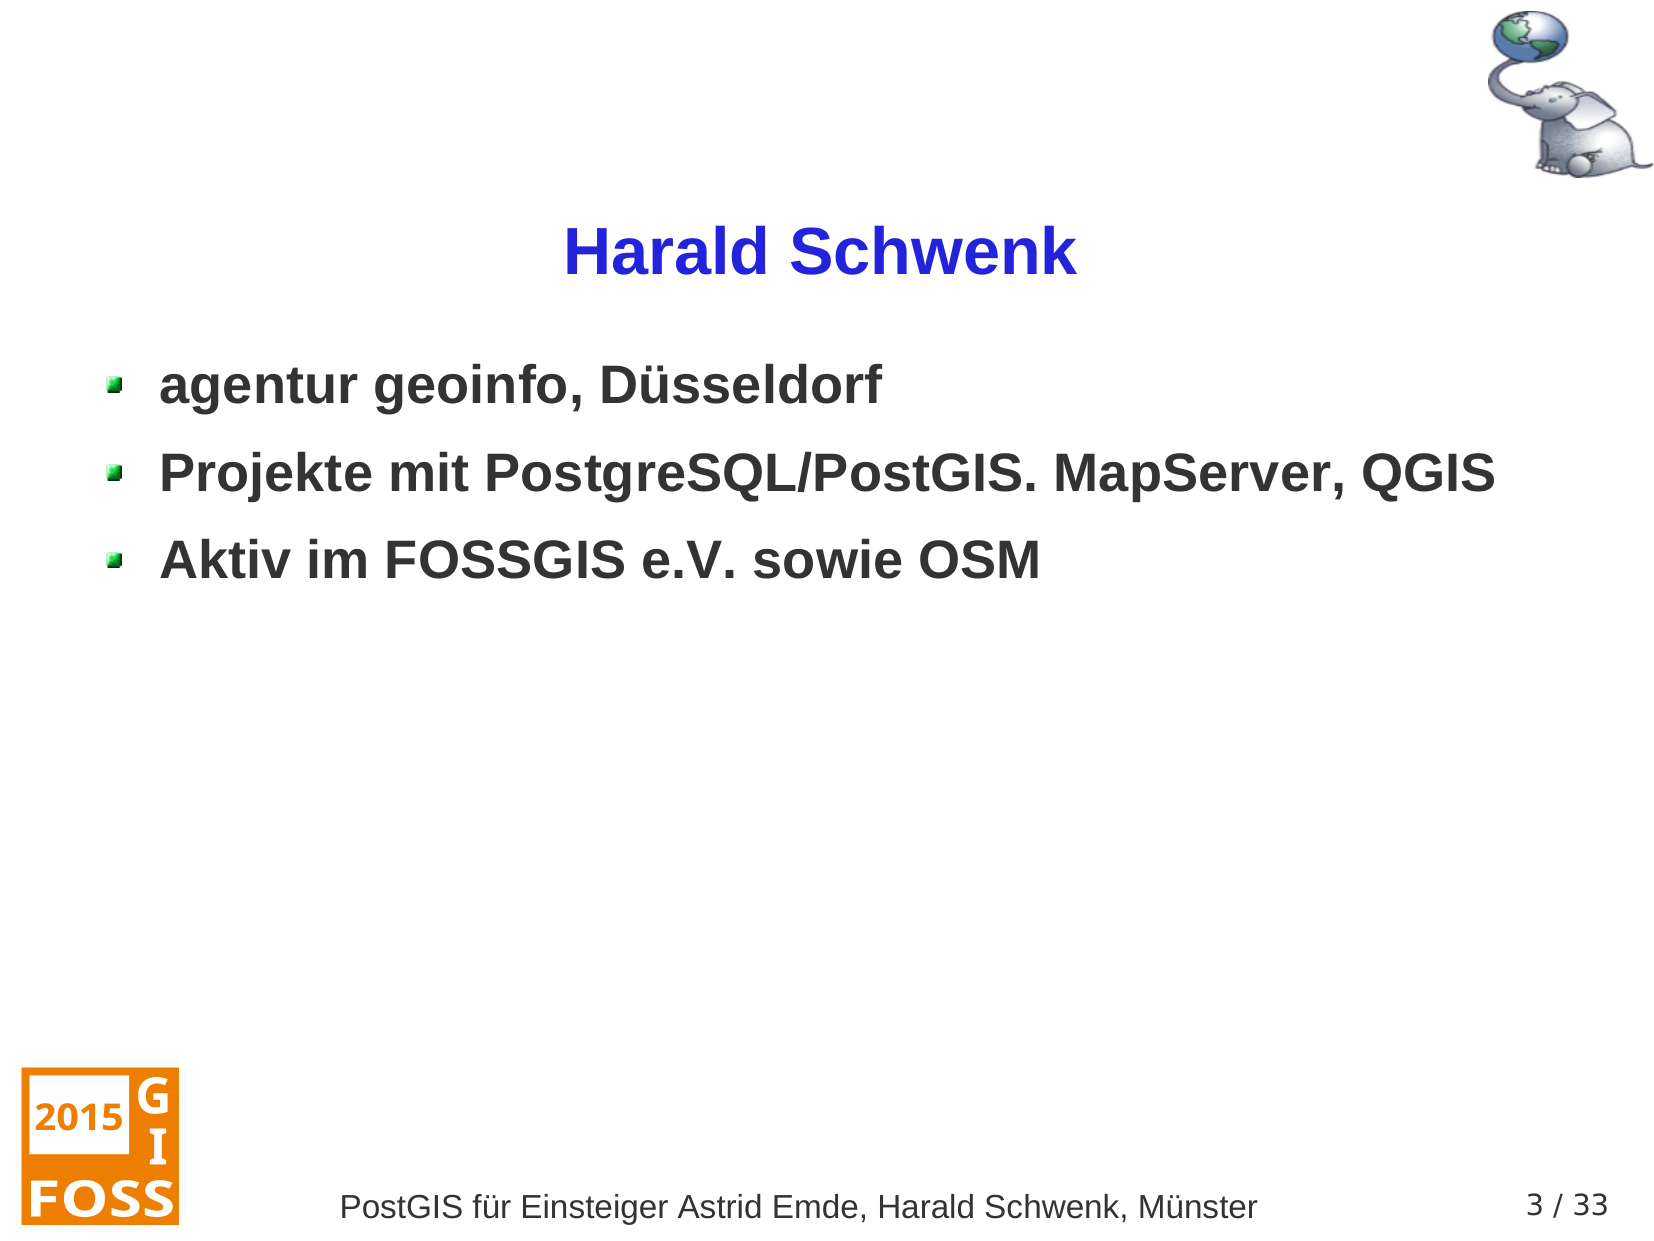

# Harald Schwenk
agentur geoinfo, Düsseldorf
Projekte mit PostgreSQL/PostGIS. MapServer, QGIS
Aktiv im FOSSGIS e.V. sowie OSM